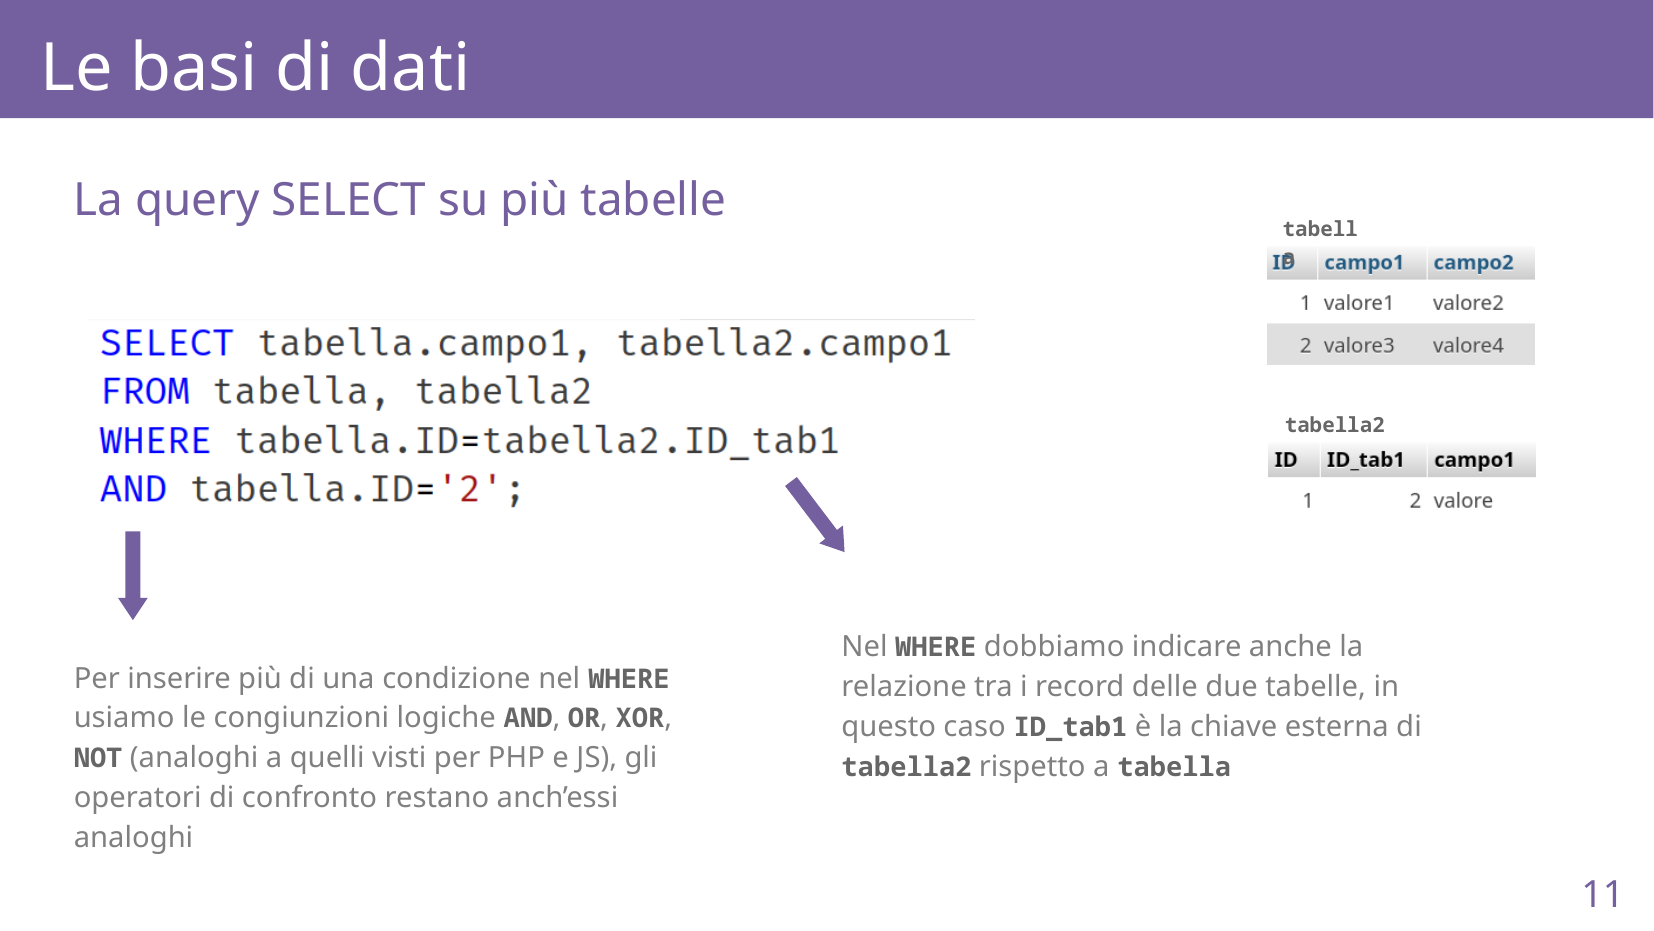

Le basi di dati
La query SELECT su più tabelle
tabella
tabella2
Nel WHERE dobbiamo indicare anche la relazione tra i record delle due tabelle, in questo caso ID_tab1 è la chiave esterna di tabella2 rispetto a tabella
Per inserire più di una condizione nel WHERE usiamo le congiunzioni logiche AND, OR, XOR, NOT (analoghi a quelli visti per PHP e JS), gli operatori di confronto restano anch’essi analoghi